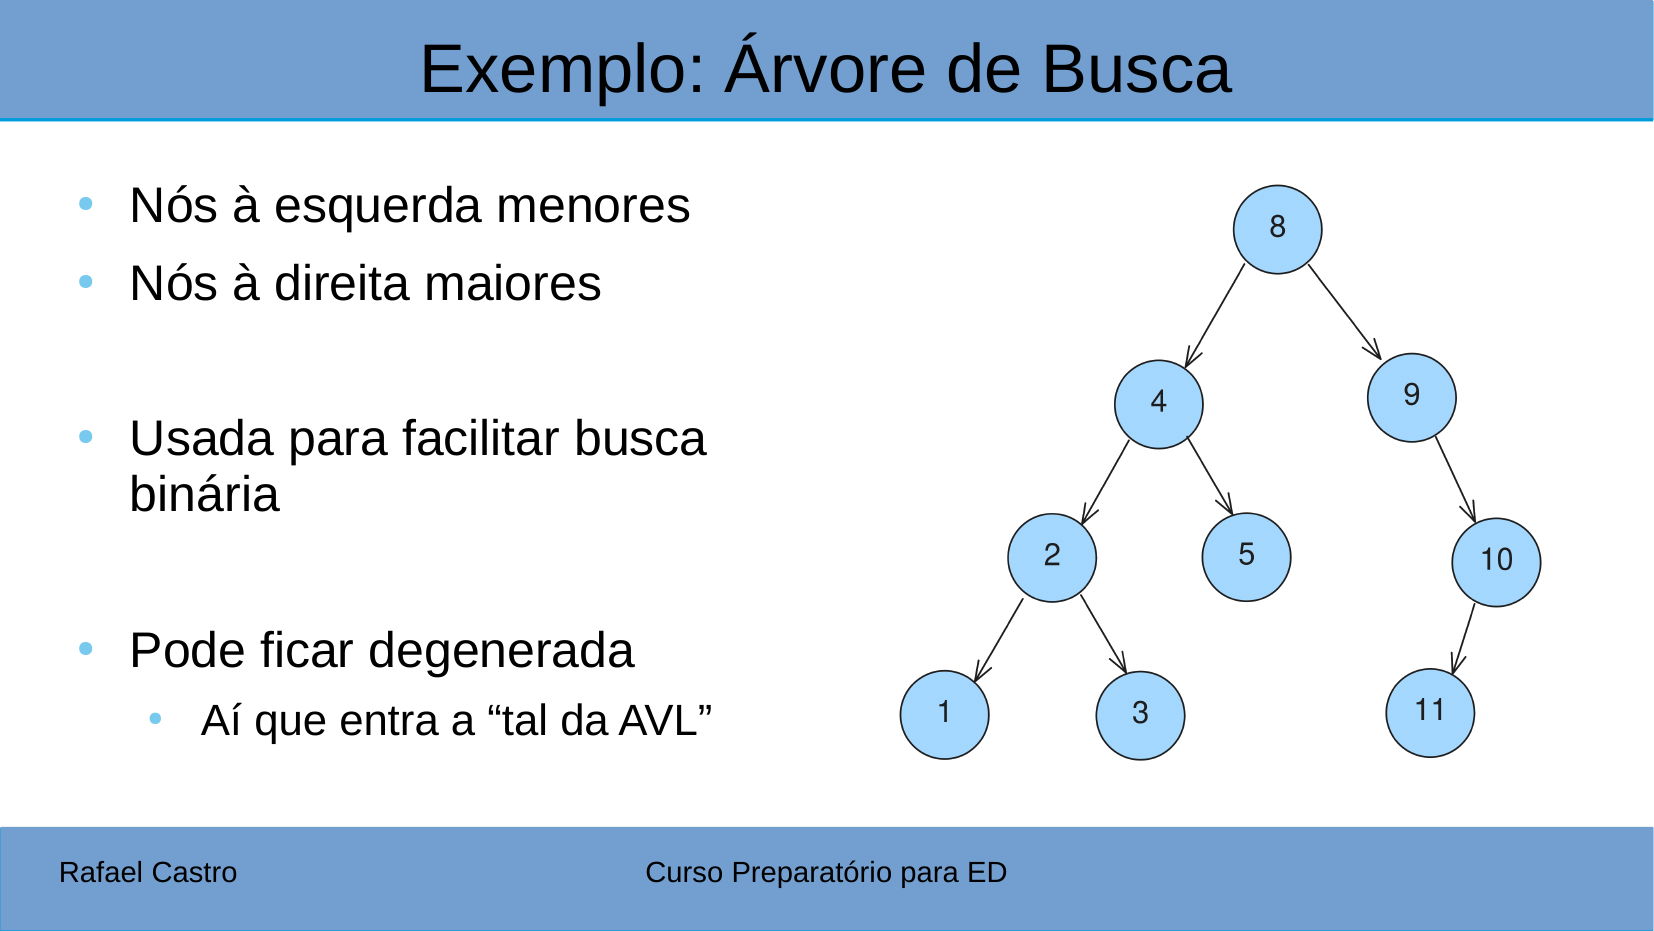

# Exemplo: Árvore de Busca
Nós à esquerda menores
Nós à direita maiores
Usada para facilitar busca binária
Pode ficar degenerada
Aí que entra a “tal da AVL”
Curso Preparatório para ED